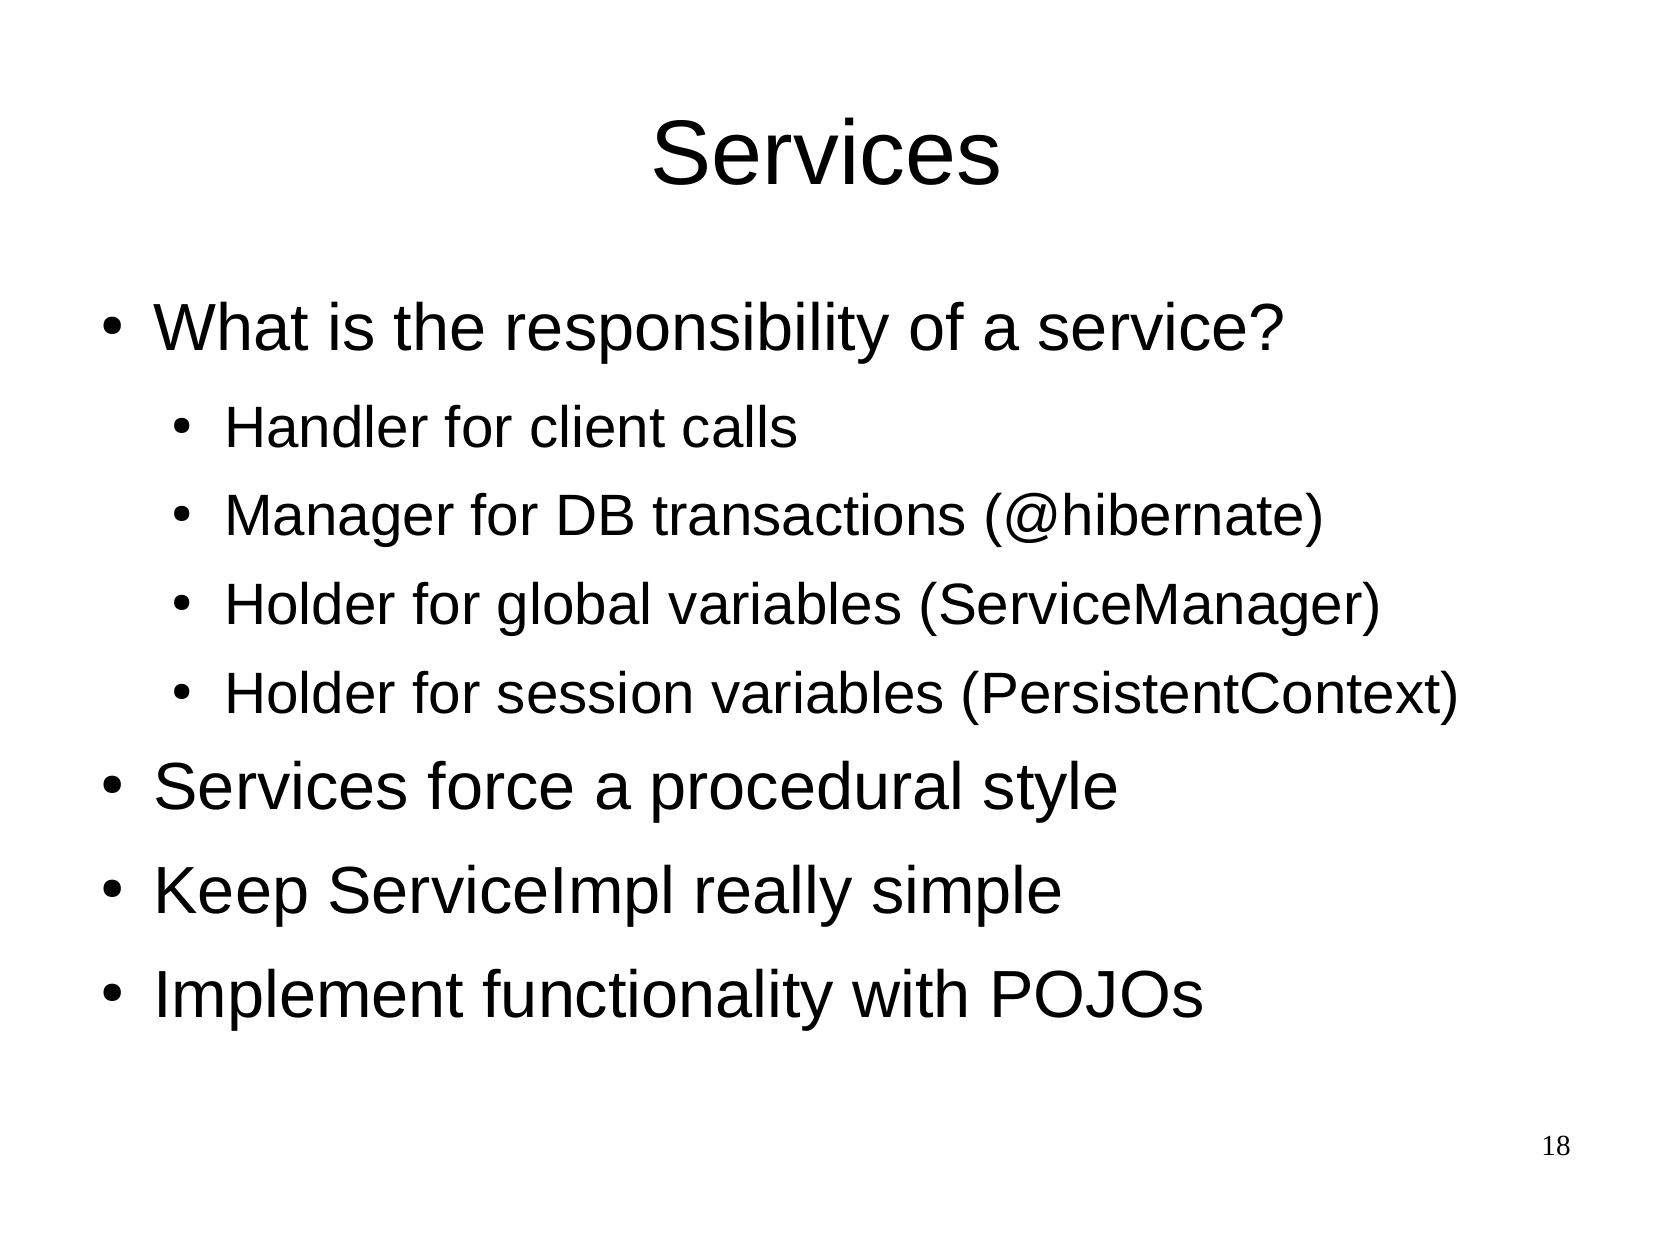

# Services
What is the responsibility of a service?
Handler for client calls
Manager for DB transactions (@hibernate)
Holder for global variables (ServiceManager)
Holder for session variables (PersistentContext)
Services force a procedural style
Keep ServiceImpl really simple
Implement functionality with POJOs
18